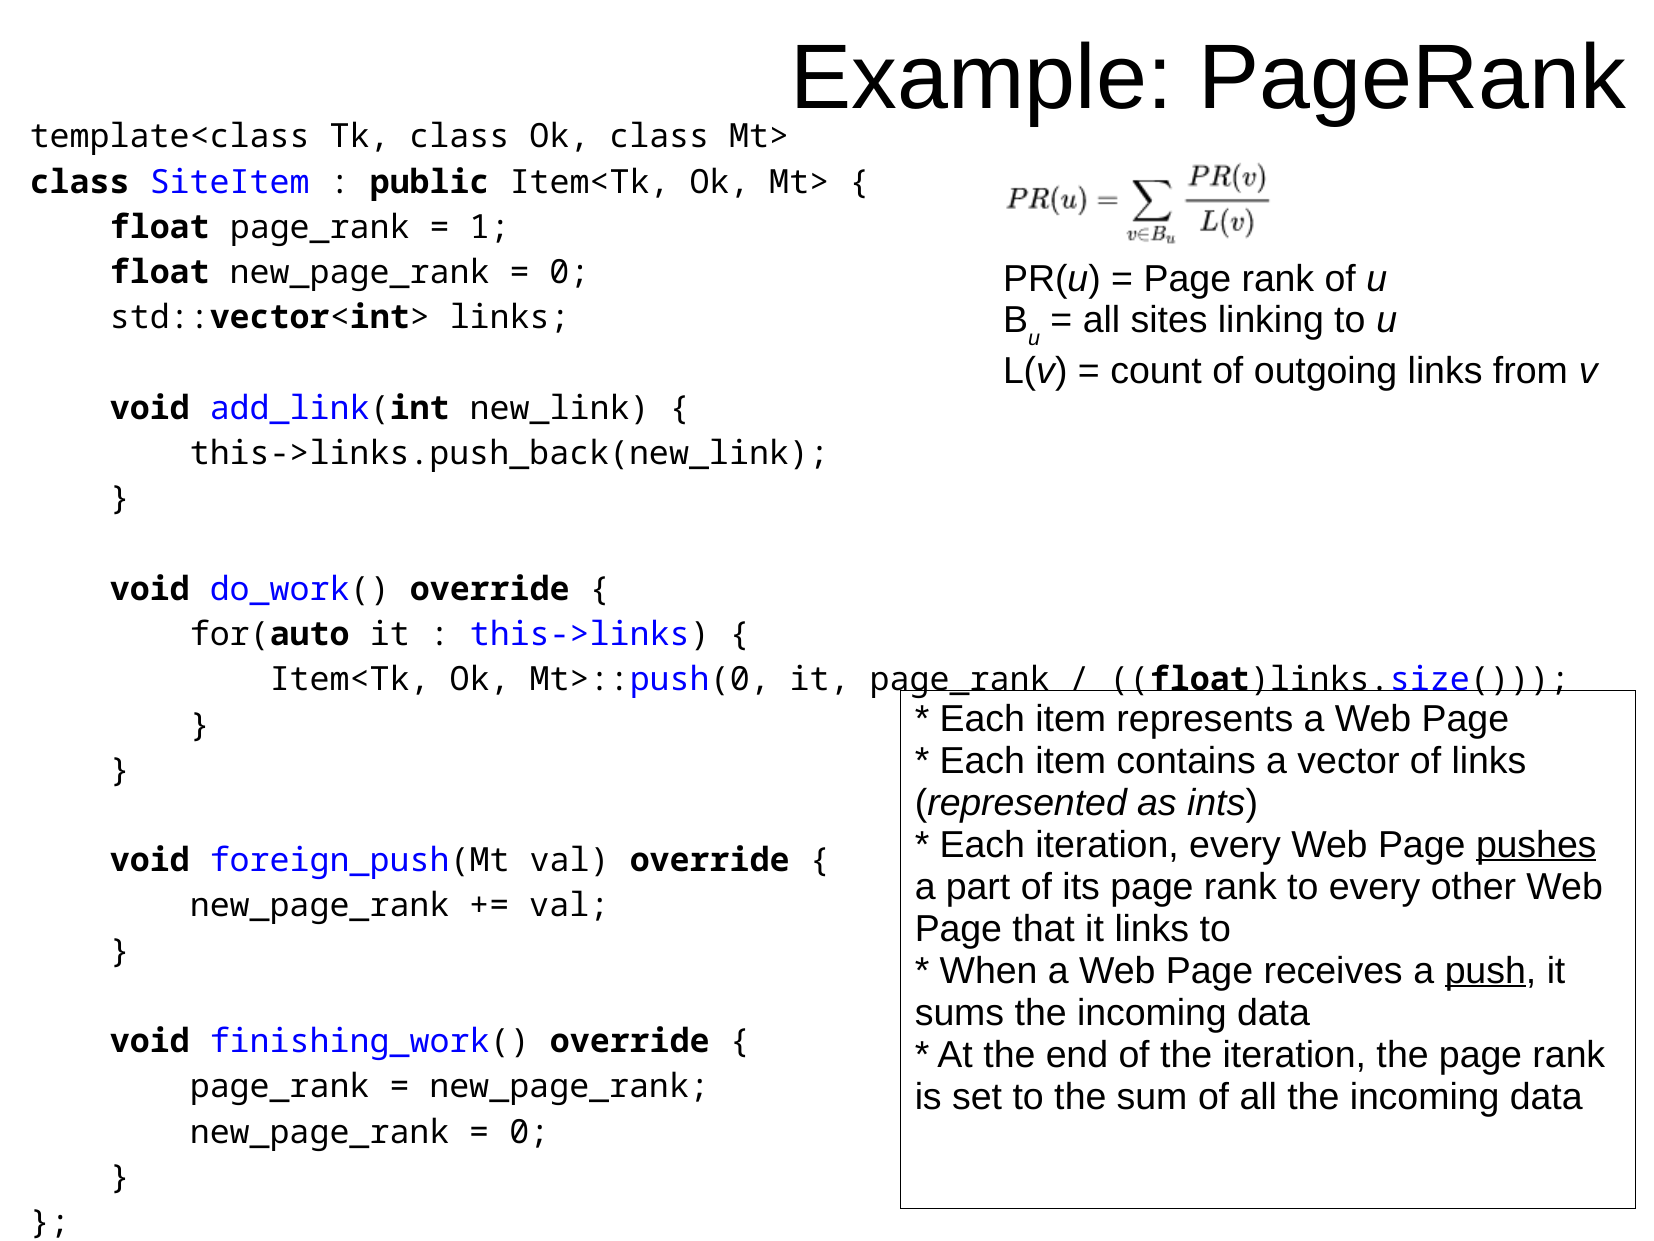

# Example: PageRank
template<class Tk, class Ok, class Mt>
class SiteItem : public Item<Tk, Ok, Mt> {
 float page_rank = 1;
 float new_page_rank = 0;
 std::vector<int> links;
 void add_link(int new_link) {
 this->links.push_back(new_link);
 }
 void do_work() override {
 for(auto it : this->links) {
 Item<Tk, Ok, Mt>::push(0, it, page_rank / ((float)links.size()));
 }
 }
 void foreign_push(Mt val) override {
 new_page_rank += val;
 }
 void finishing_work() override {
 page_rank = new_page_rank;
 new_page_rank = 0;
 }
};
PR(u) = Page rank of u
Bu = all sites linking to u
L(v) = count of outgoing links from v
* Each item represents a Web Page
* Each item contains a vector of links (represented as ints)
* Each iteration, every Web Page pushes a part of its page rank to every other Web Page that it links to
* When a Web Page receives a push, it sums the incoming data
* At the end of the iteration, the page rank is set to the sum of all the incoming data